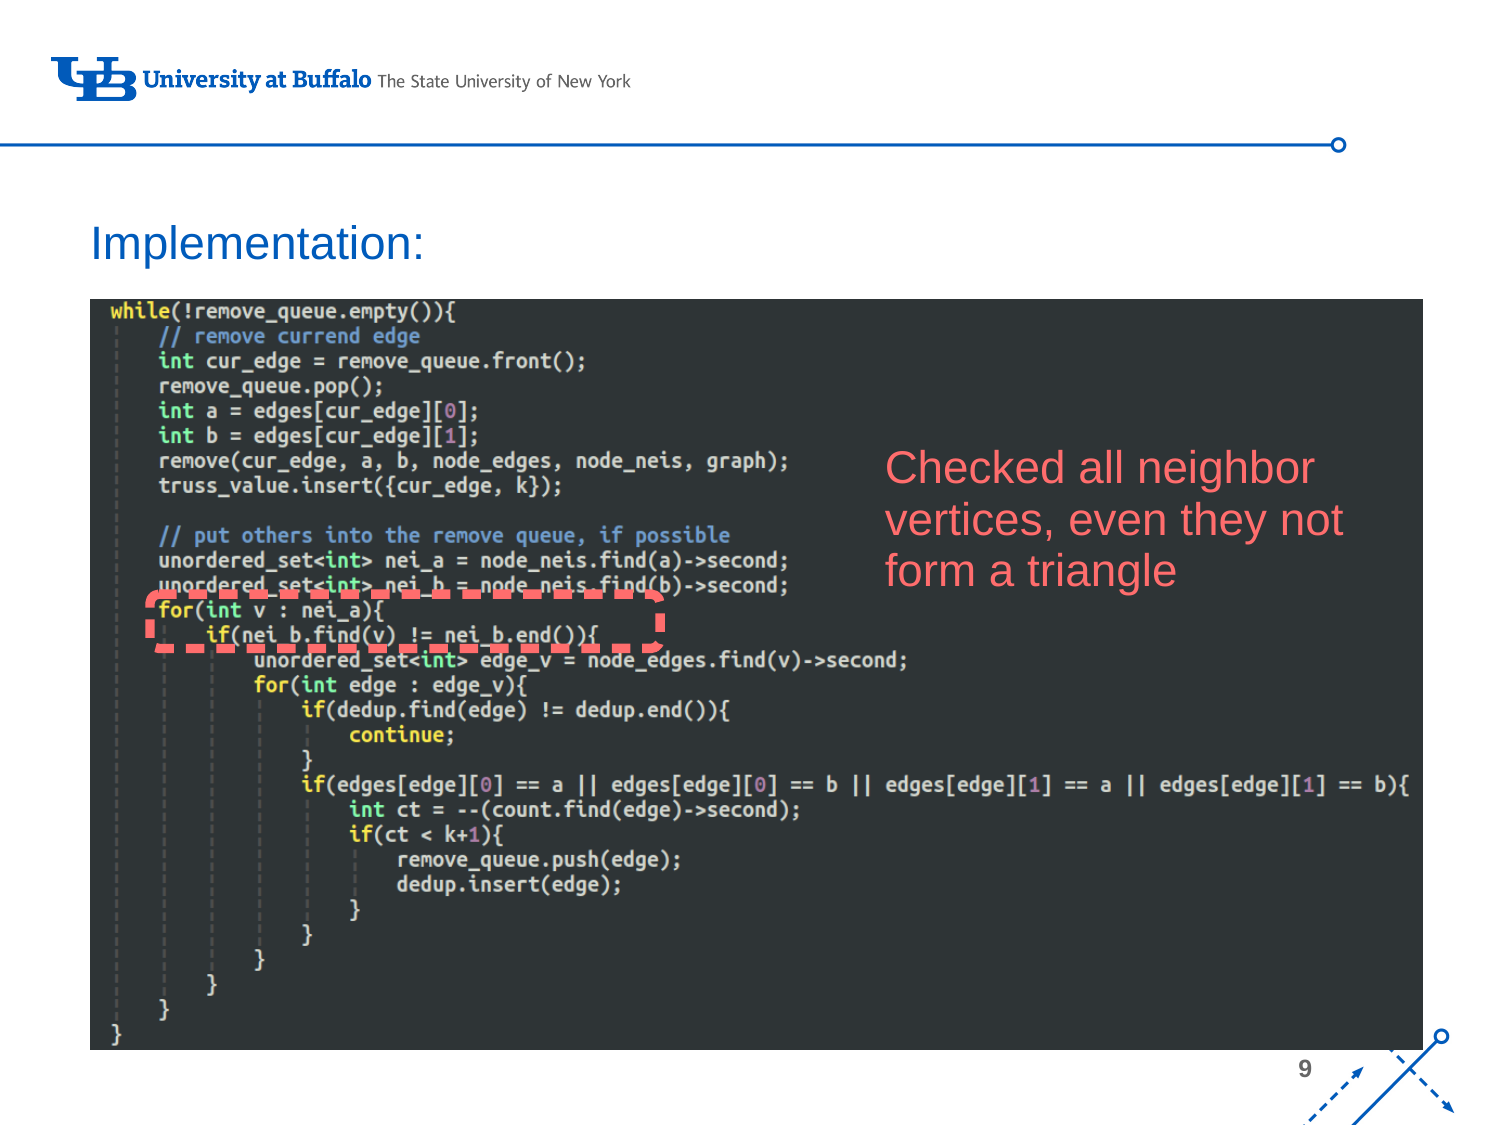

# Implementation:
Checked all neighbor vertices, even they not form a triangle